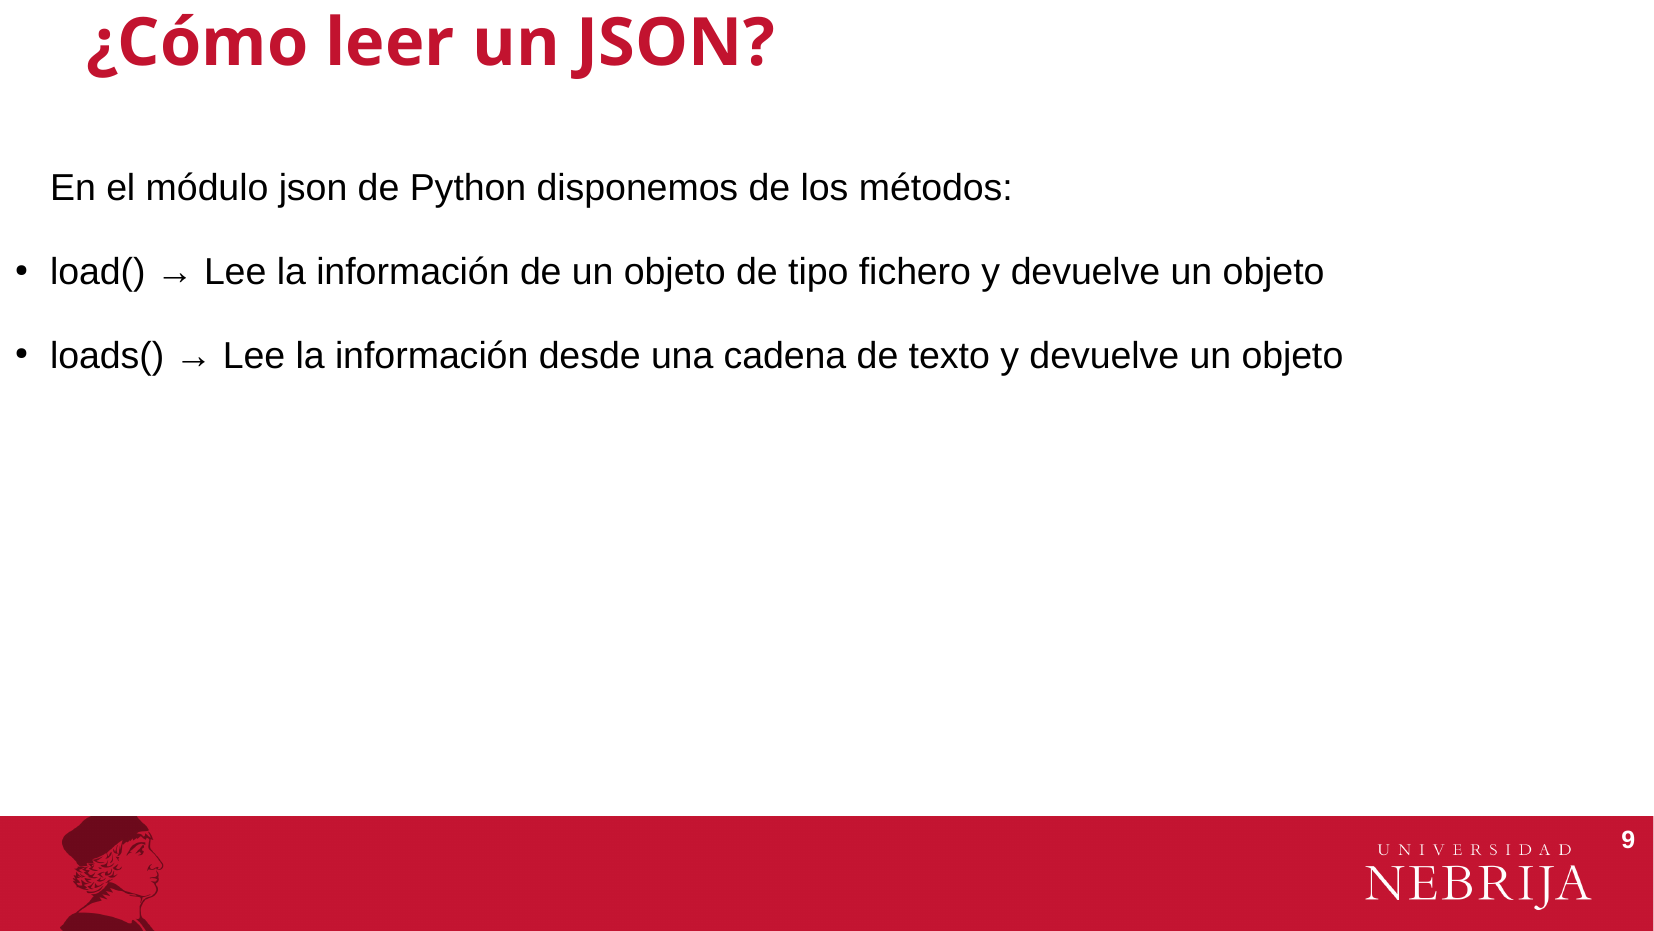

¿Cómo leer un JSON?
En el módulo json de Python disponemos de los métodos:
load() → Lee la información de un objeto de tipo fichero y devuelve un objeto
loads() → Lee la información desde una cadena de texto y devuelve un objeto